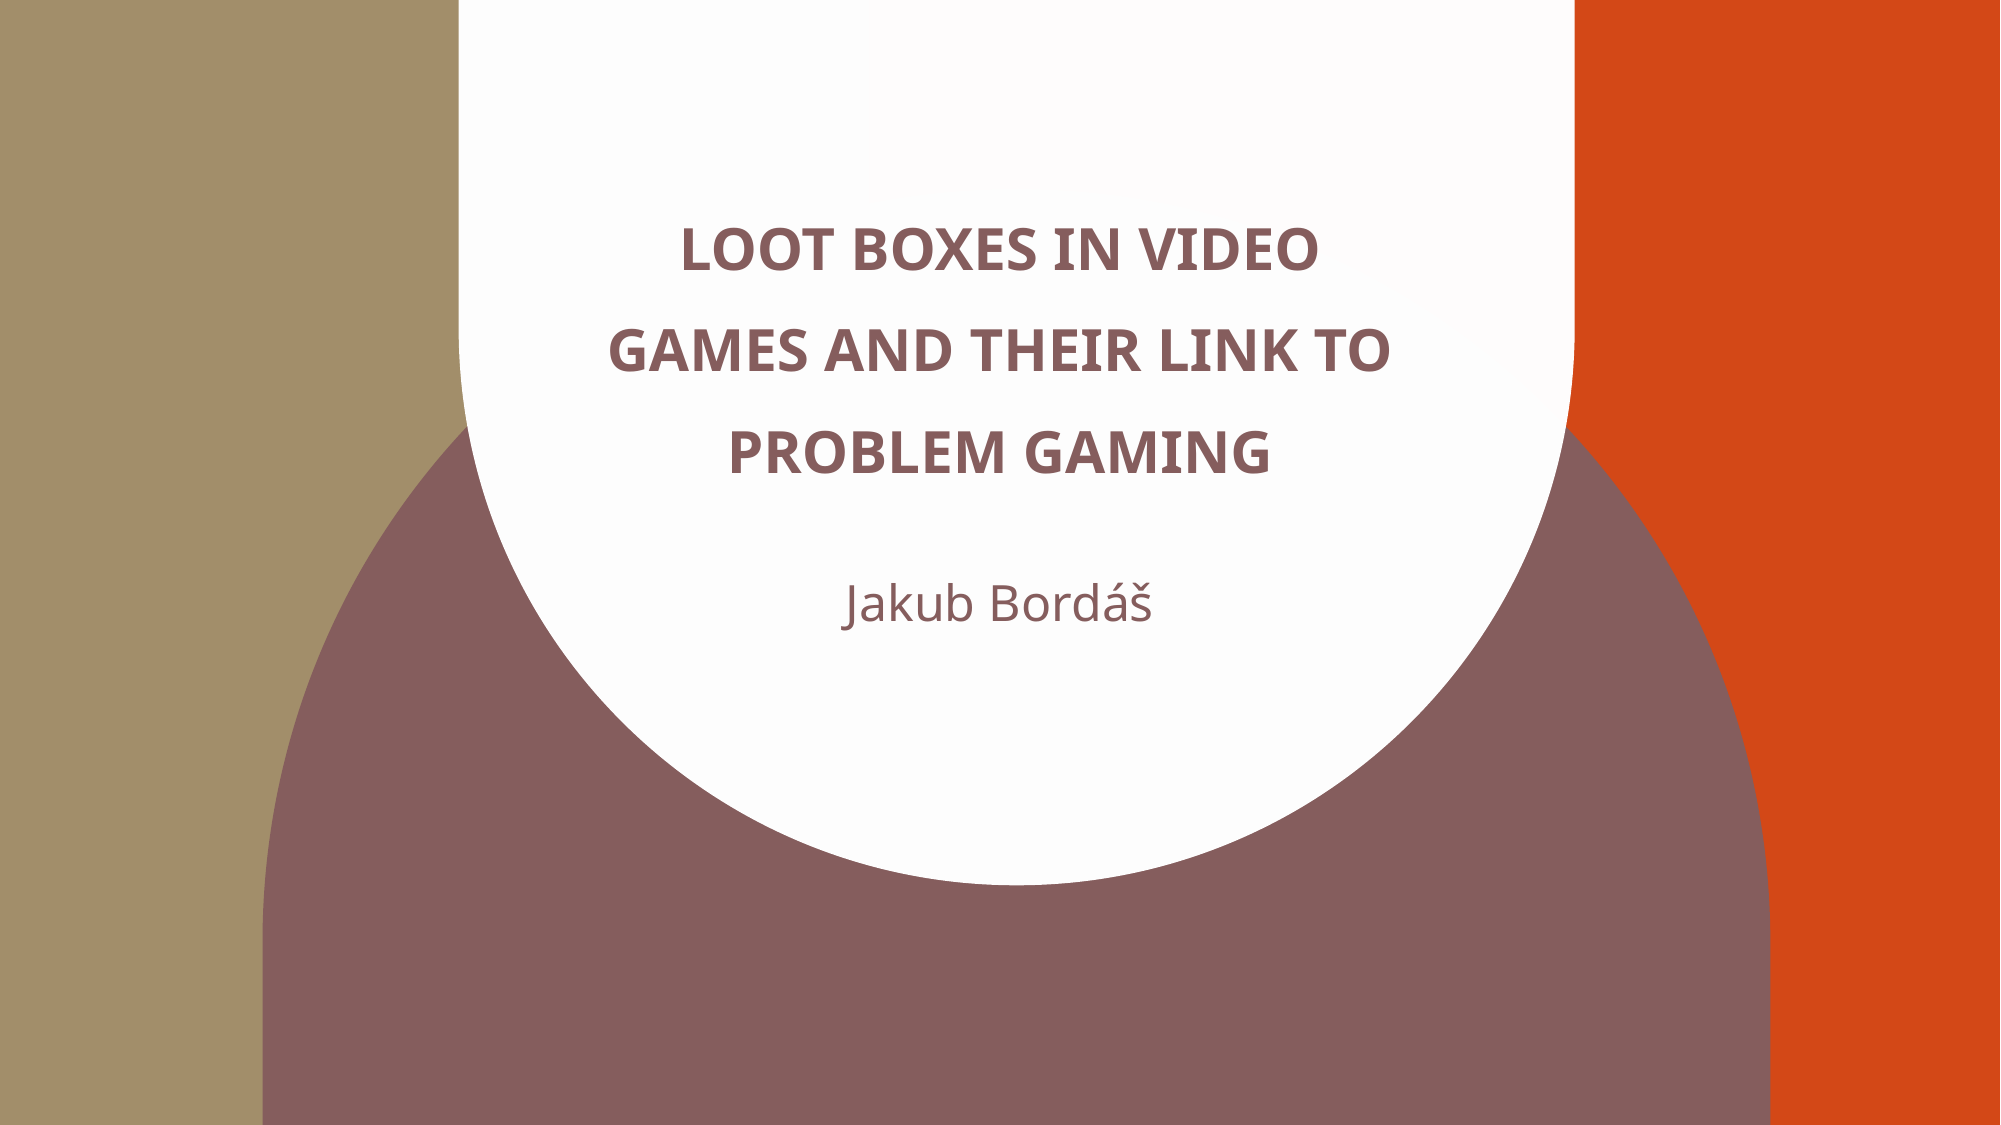

# Loot boxes in video games and their link to problem gaming
Jakub Bordáš